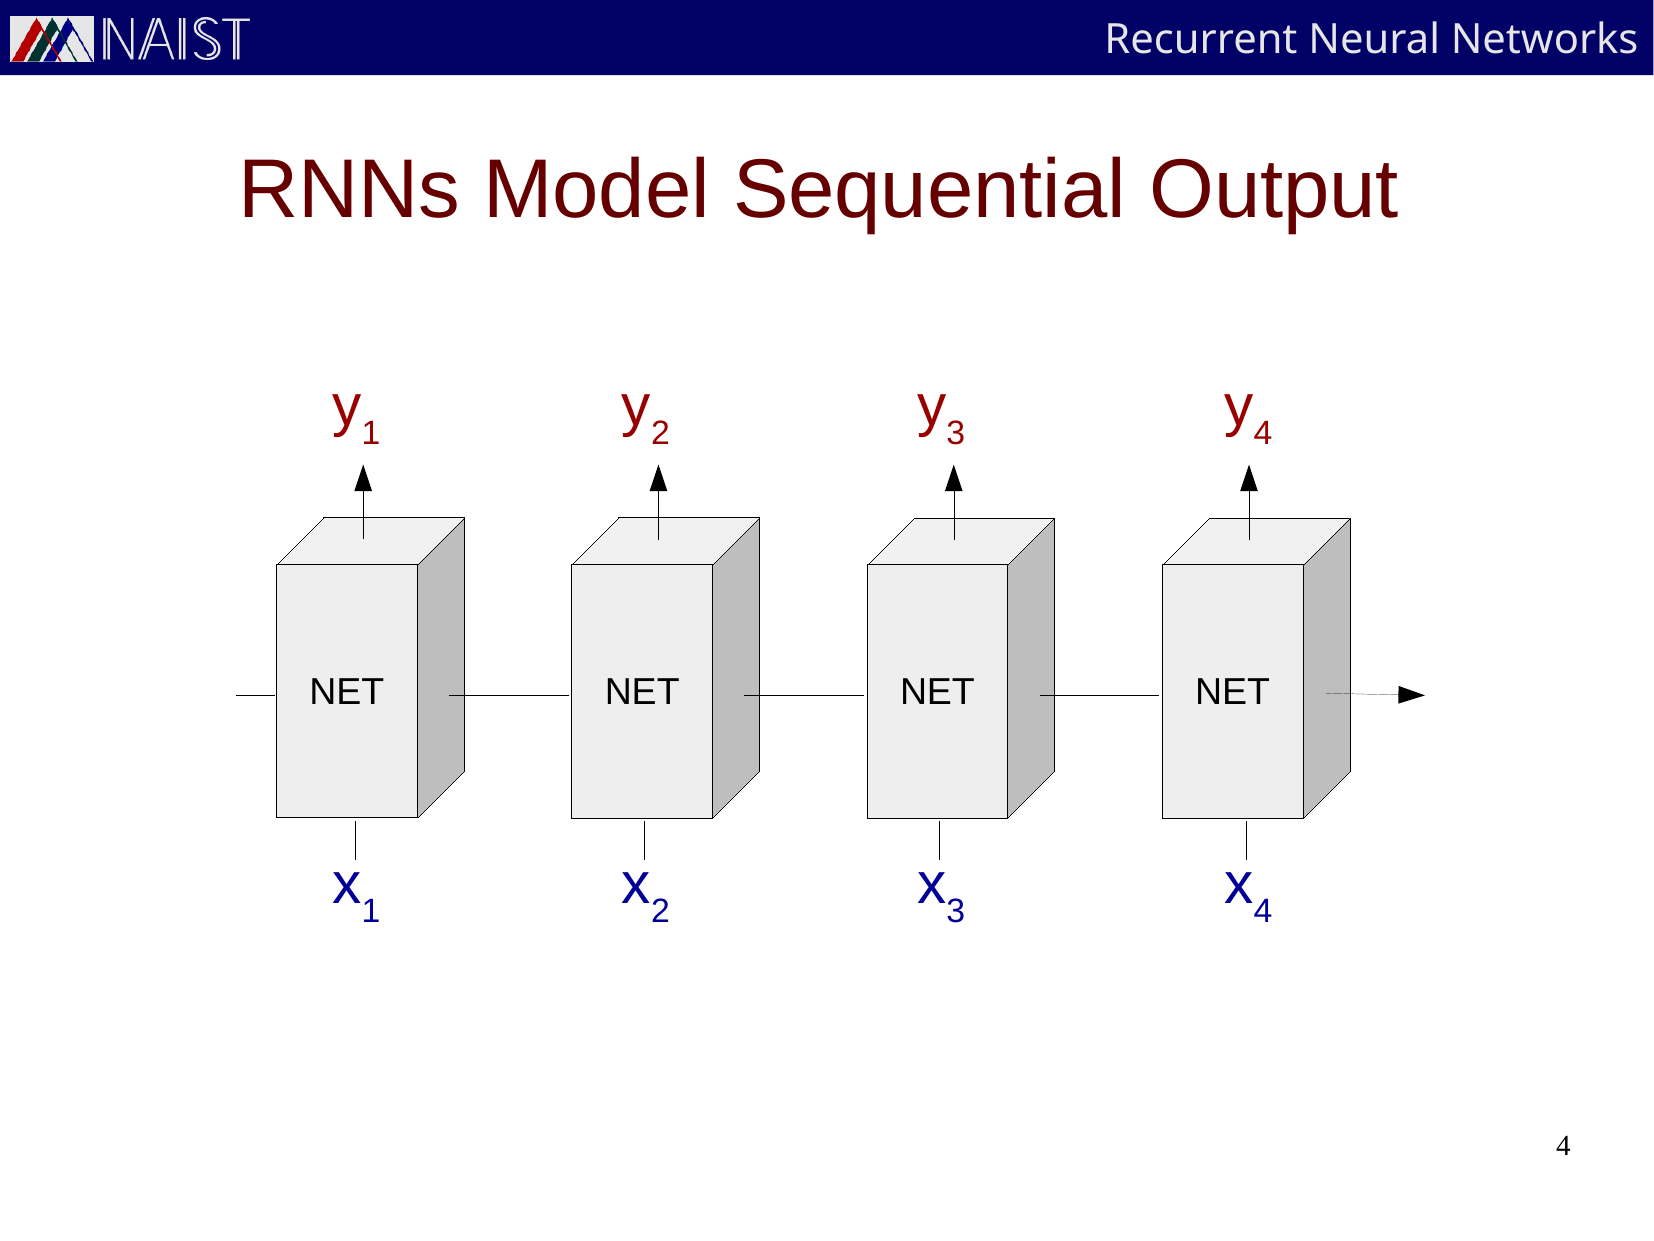

# RNNs Model Sequential Output
y1
y2
y3
y4
NET
NET
NET
NET
x1
x2
x3
x4
4